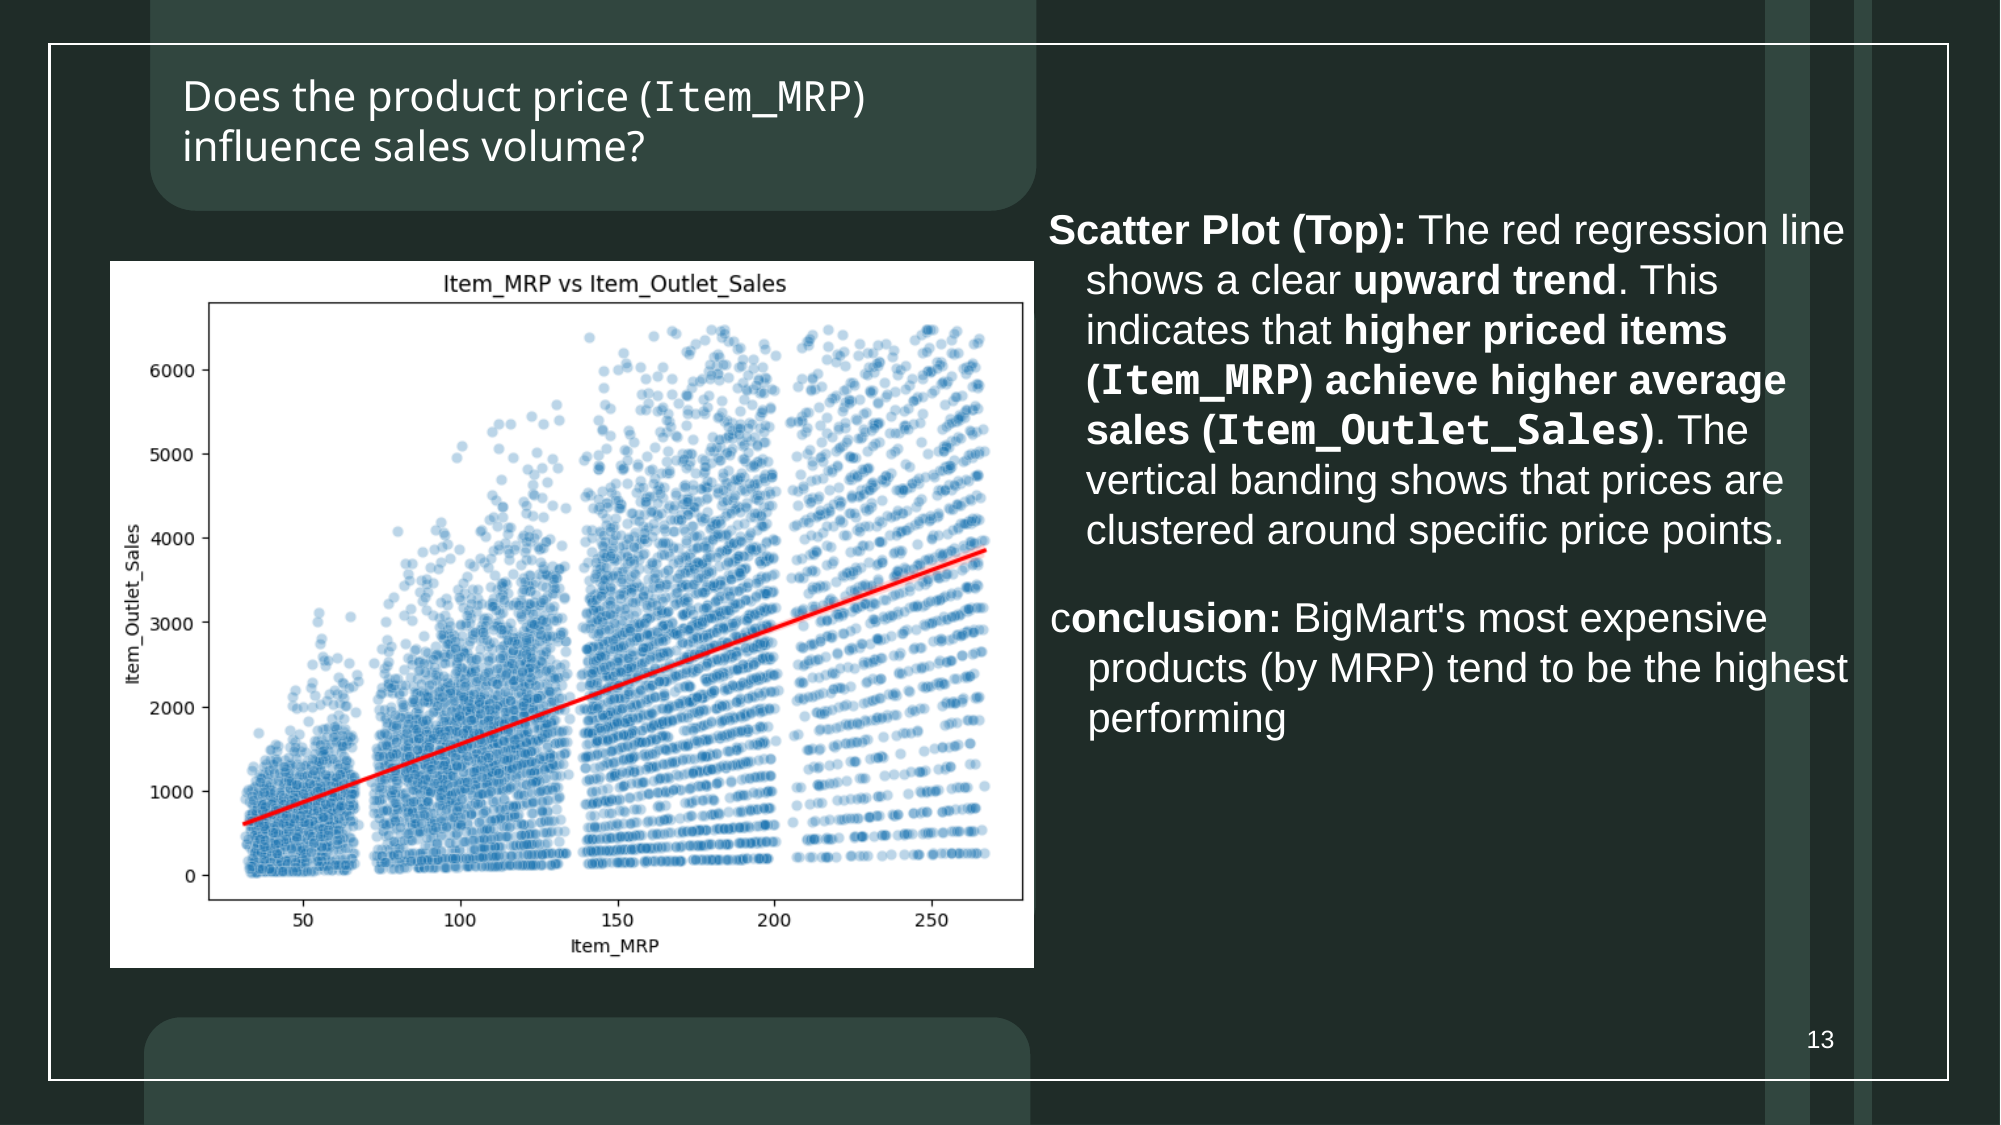

# Does the product price (Item_MRP) influence sales volume?
Scatter Plot (Top): The red regression line shows a clear upward trend. This indicates that higher priced items (Item_MRP) achieve higher average sales (Item_Outlet_Sales). The vertical banding shows that prices are clustered around specific price points.
conclusion: BigMart's most expensive products (by MRP) tend to be the highest performing